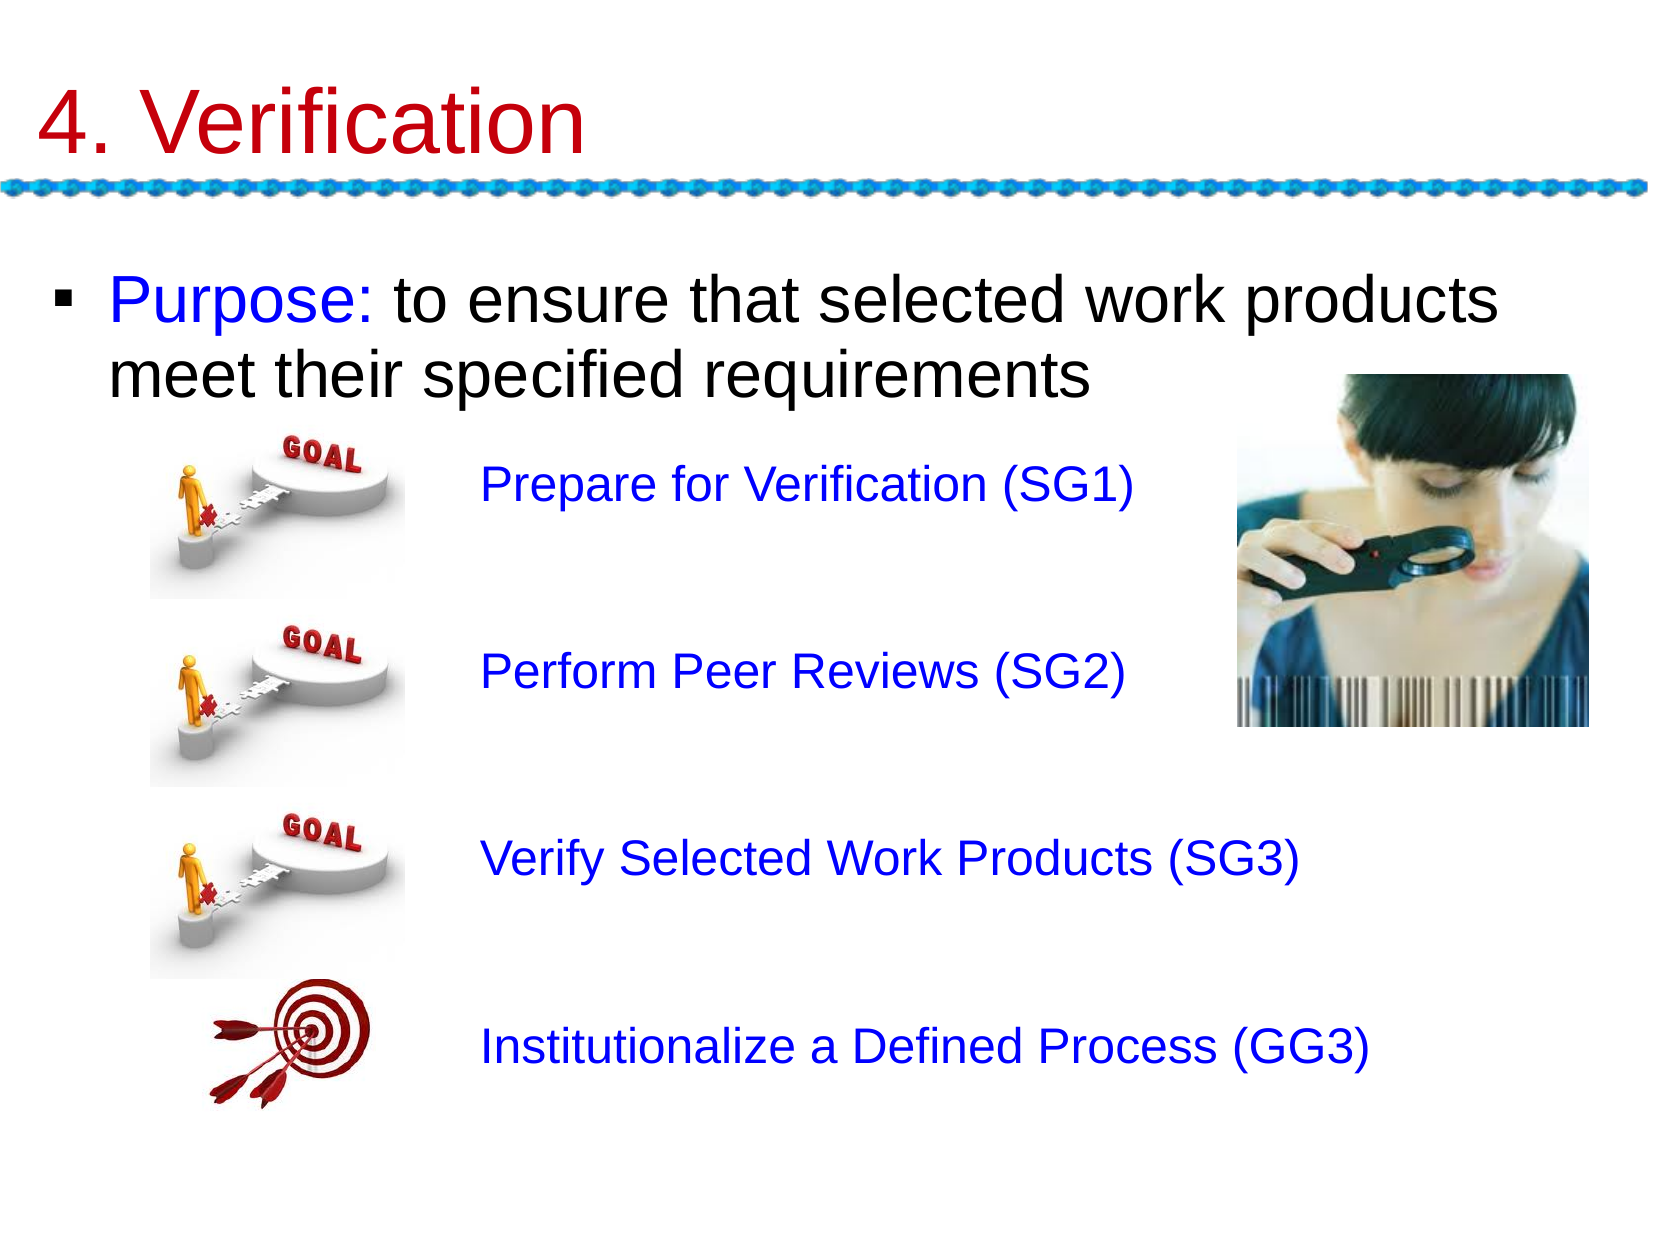

# 4. Verification
Purpose: to ensure that selected work products meet their specified requirements
| | Prepare for Verification (SG1) |
| --- | --- |
| | Perform Peer Reviews (SG2) |
| | Verify Selected Work Products (SG3) |
| | Institutionalize a Defined Process (GG3) |